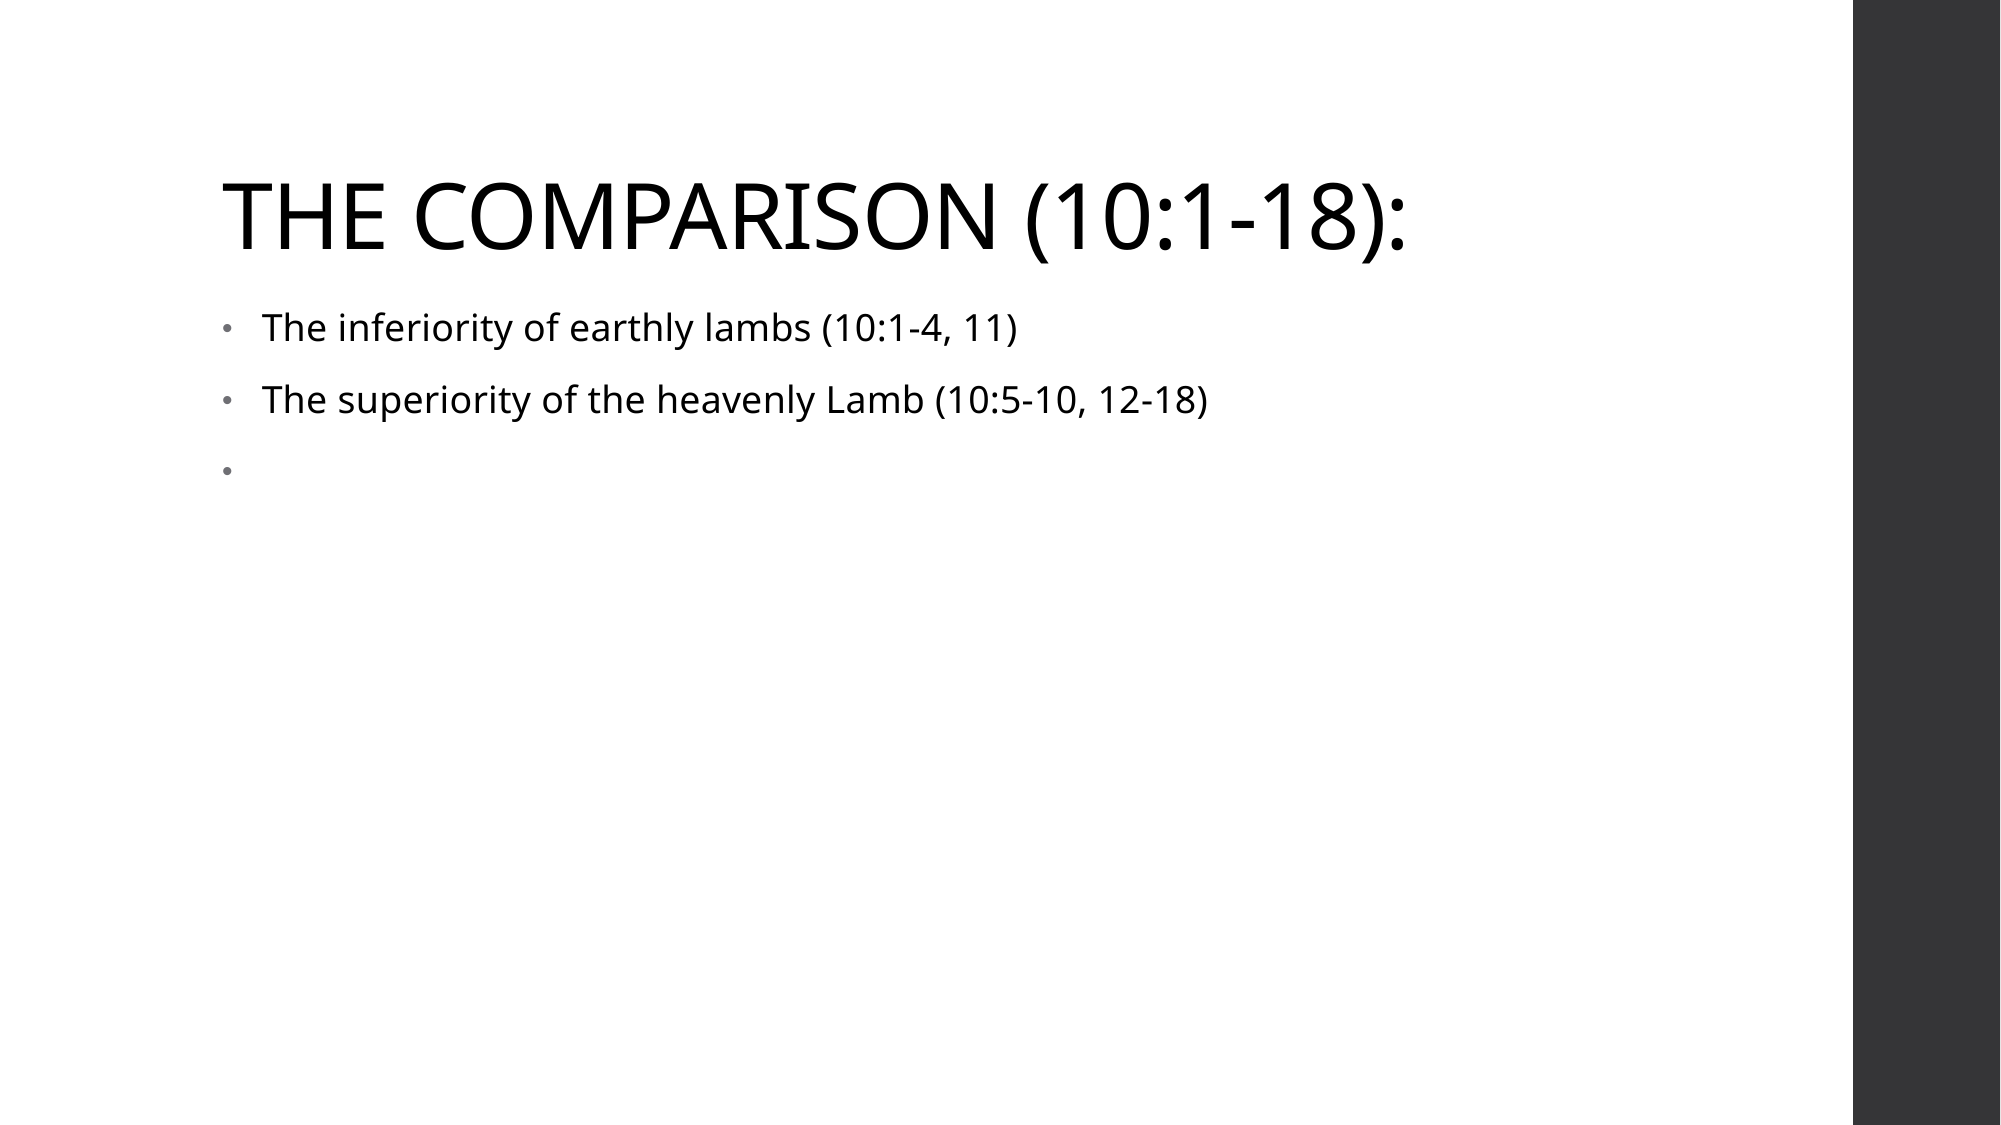

# THE COMPARISON (10:1-18):
 The inferiority of earthly lambs (10:1-4, 11)
 The superiority of the heavenly Lamb (10:5-10, 12-18)